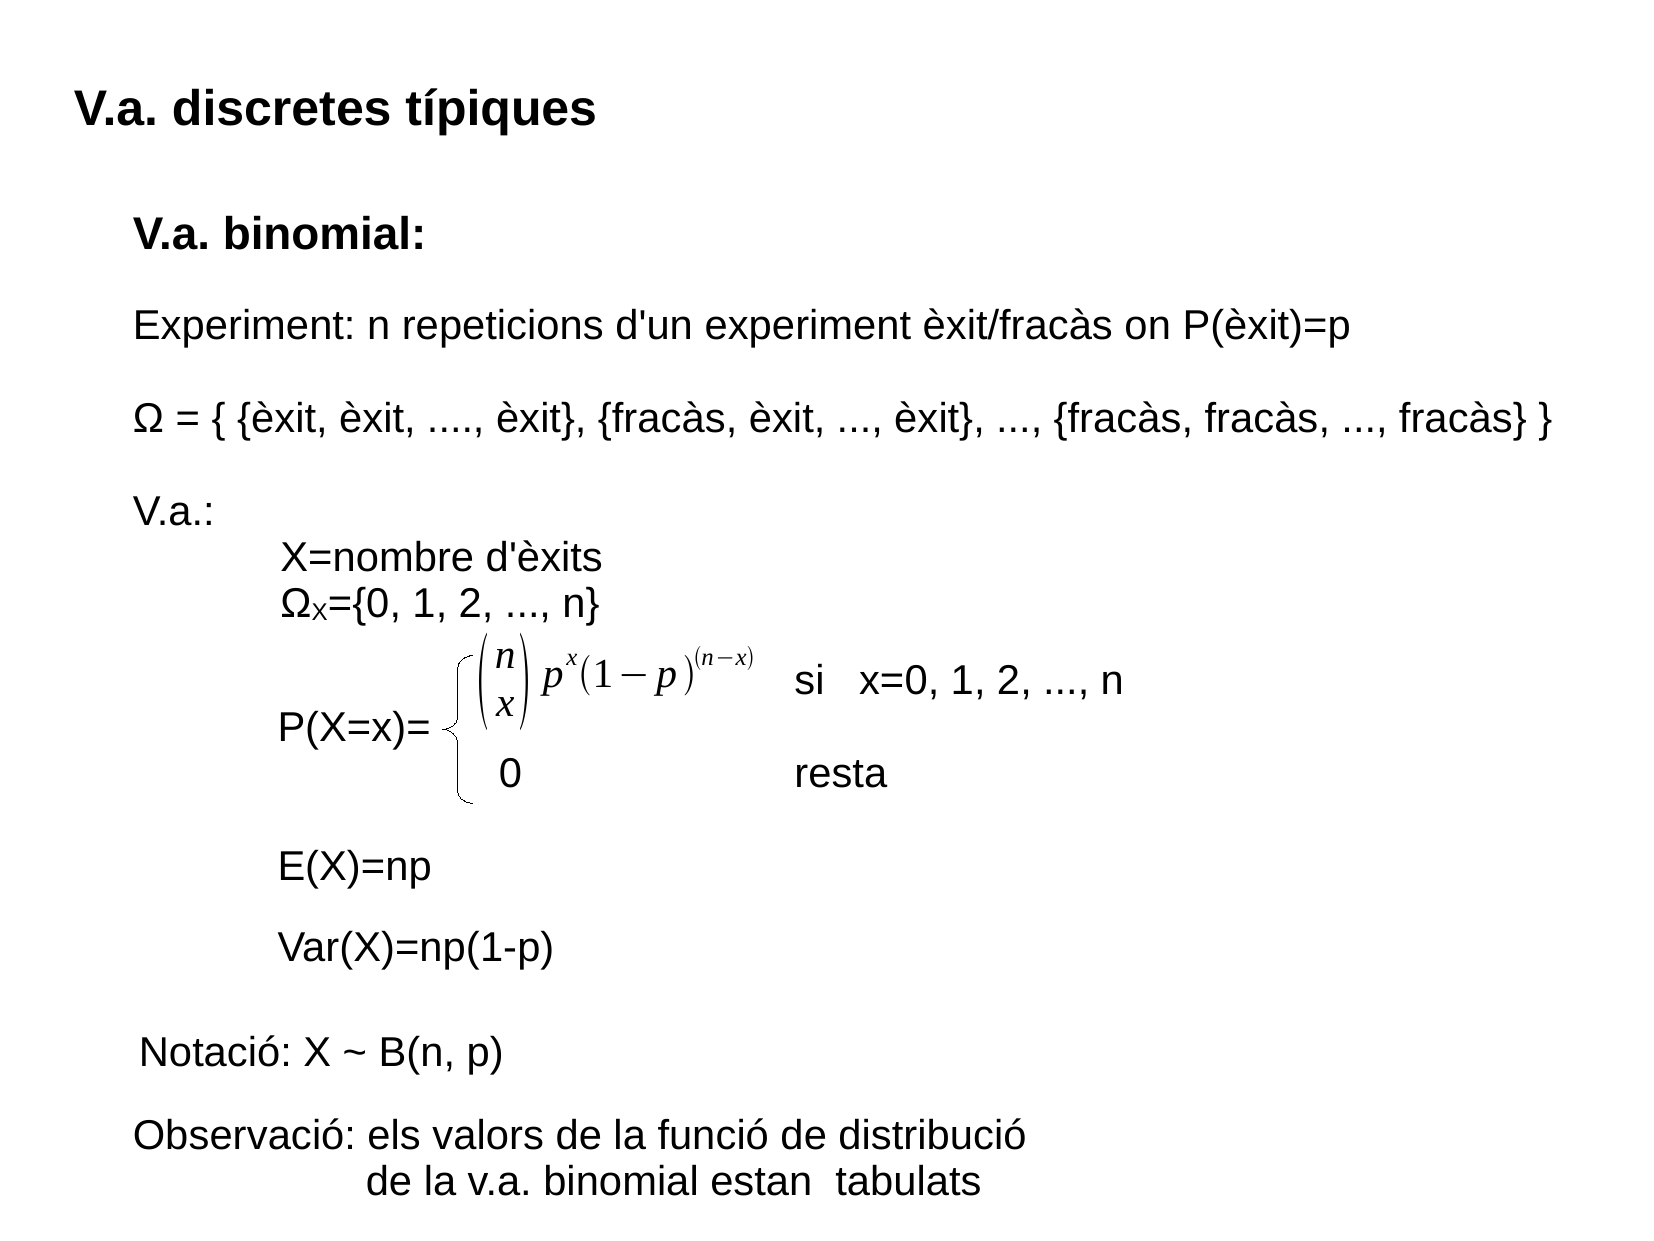

V.a. discretes típiques
V.a. binomial:
Experiment: n repeticions d'un experiment èxit/fracàs on P(èxit)=p
Ω = { {èxit, èxit, ...., èxit}, {fracàs, èxit, ..., èxit}, ..., {fracàs, fracàs, ..., fracàs} }
V.a.:
		X=nombre d'èxits
		ΩX={0, 1, 2, ..., n}
		 						si x=0, 1, 2, ..., n
	P(X=x)=
				0				resta
	E(X)=np
	Var(X)=np(1-p)
Notació: X ~ B(n, p)
Observació: els valors de la funció de distribució
			 de la v.a. binomial estan tabulats